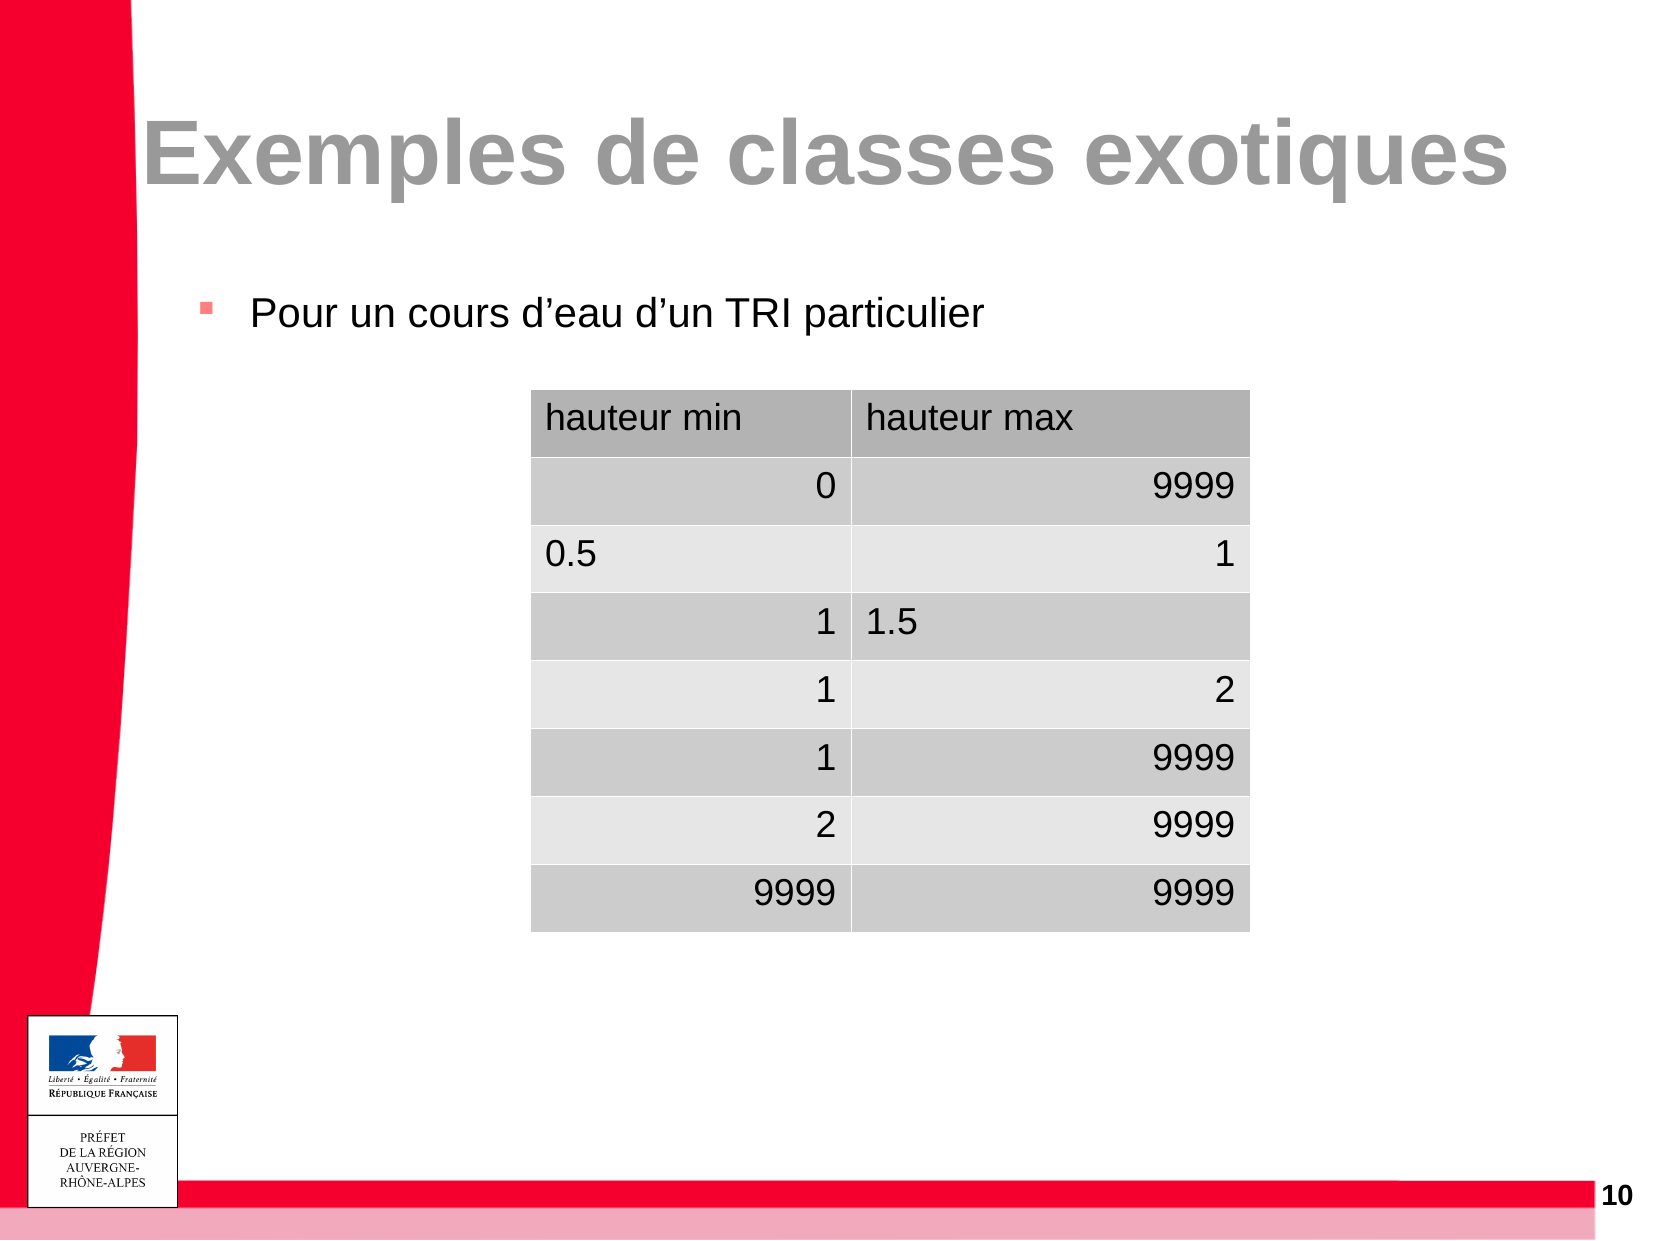

# Exemples de classes exotiques
Pour un cours d’eau d’un TRI particulier
| hauteur min | hauteur max |
| --- | --- |
| 0 | 9999 |
| 0.5 | 1 |
| 1 | 1.5 |
| 1 | 2 |
| 1 | 9999 |
| 2 | 9999 |
| 9999 | 9999 |
10